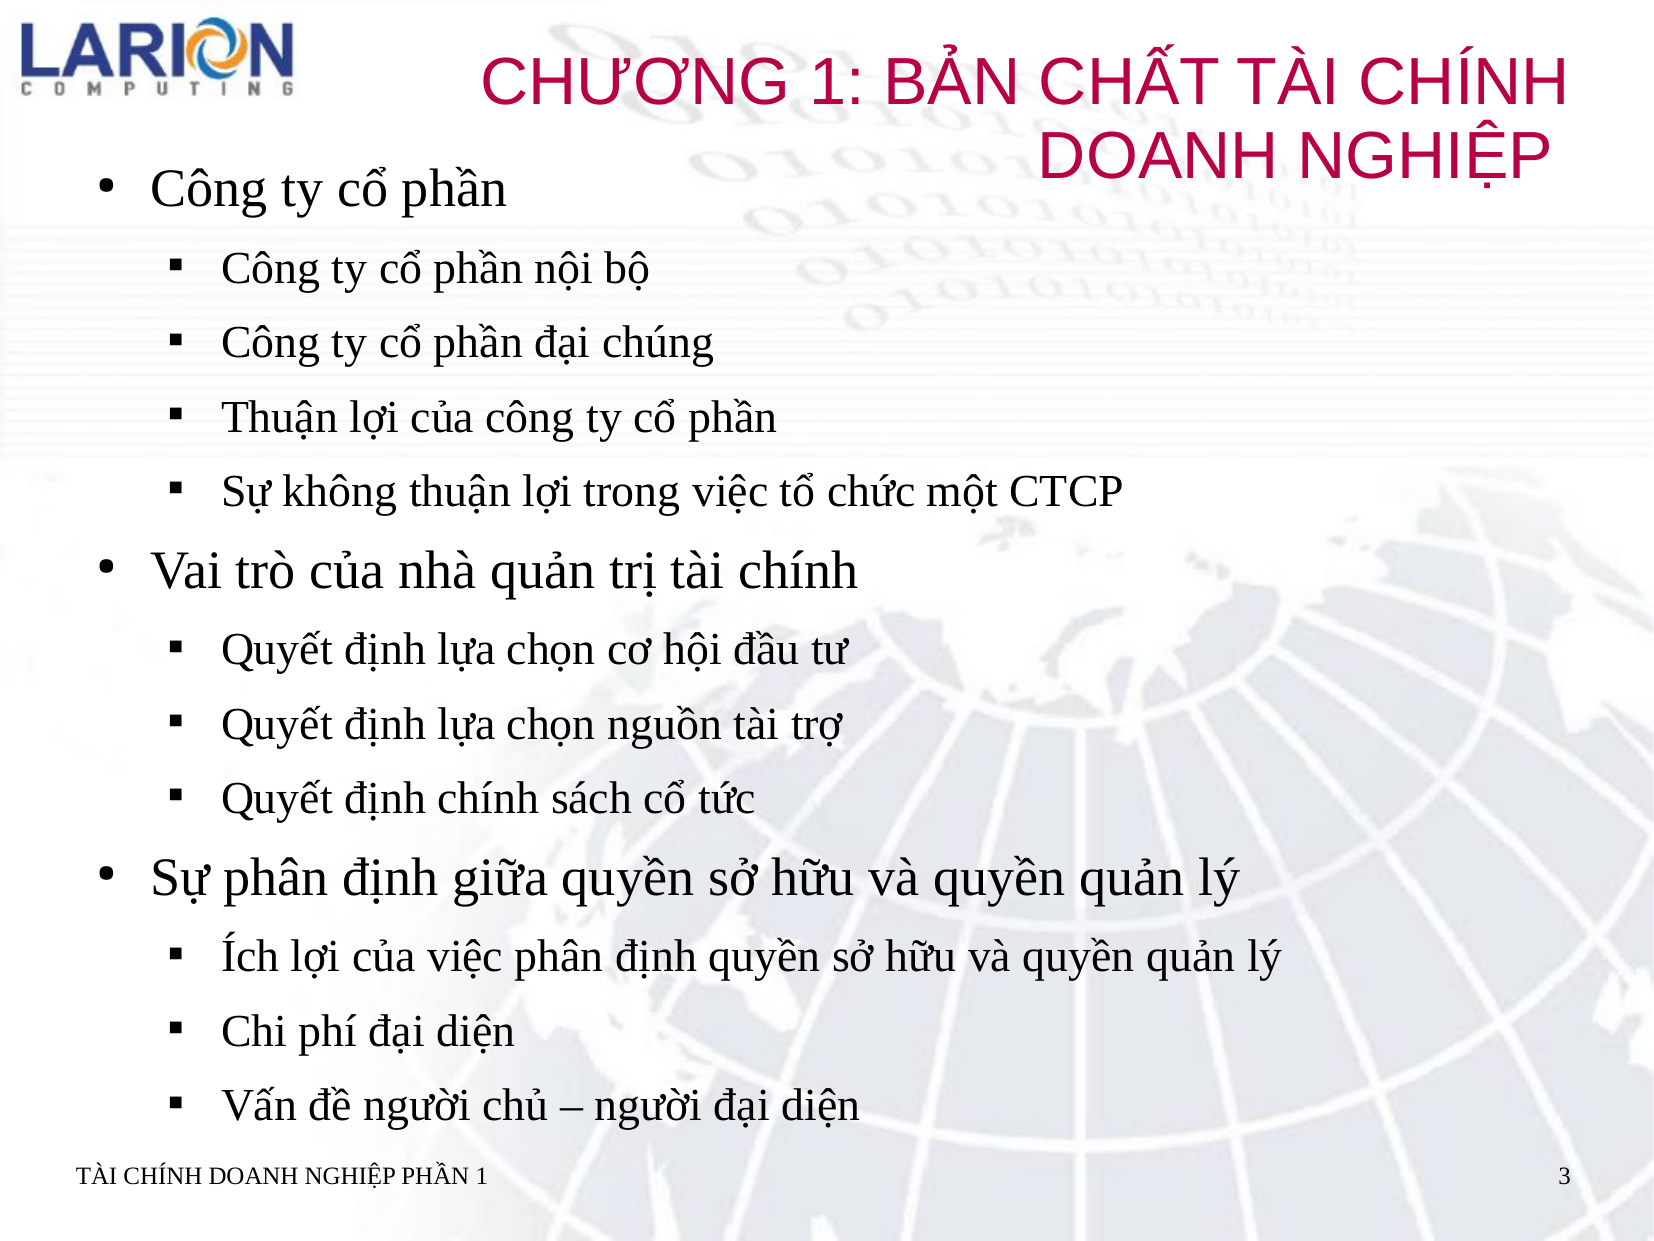

# CHƯƠNG 1: BẢN CHẤT TÀI CHÍNH DOANH NGHIỆP
Công ty cổ phần
Công ty cổ phần nội bộ
Công ty cổ phần đại chúng
Thuận lợi của công ty cổ phần
Sự không thuận lợi trong việc tổ chức một CTCP
Vai trò của nhà quản trị tài chính
Quyết định lựa chọn cơ hội đầu tư
Quyết định lựa chọn nguồn tài trợ
Quyết định chính sách cổ tức
Sự phân định giữa quyền sở hữu và quyền quản lý
Ích lợi của việc phân định quyền sở hữu và quyền quản lý
Chi phí đại diện
Vấn đề người chủ – người đại diện
TÀI CHÍNH DOANH NGHIỆP PHẦN 1
3